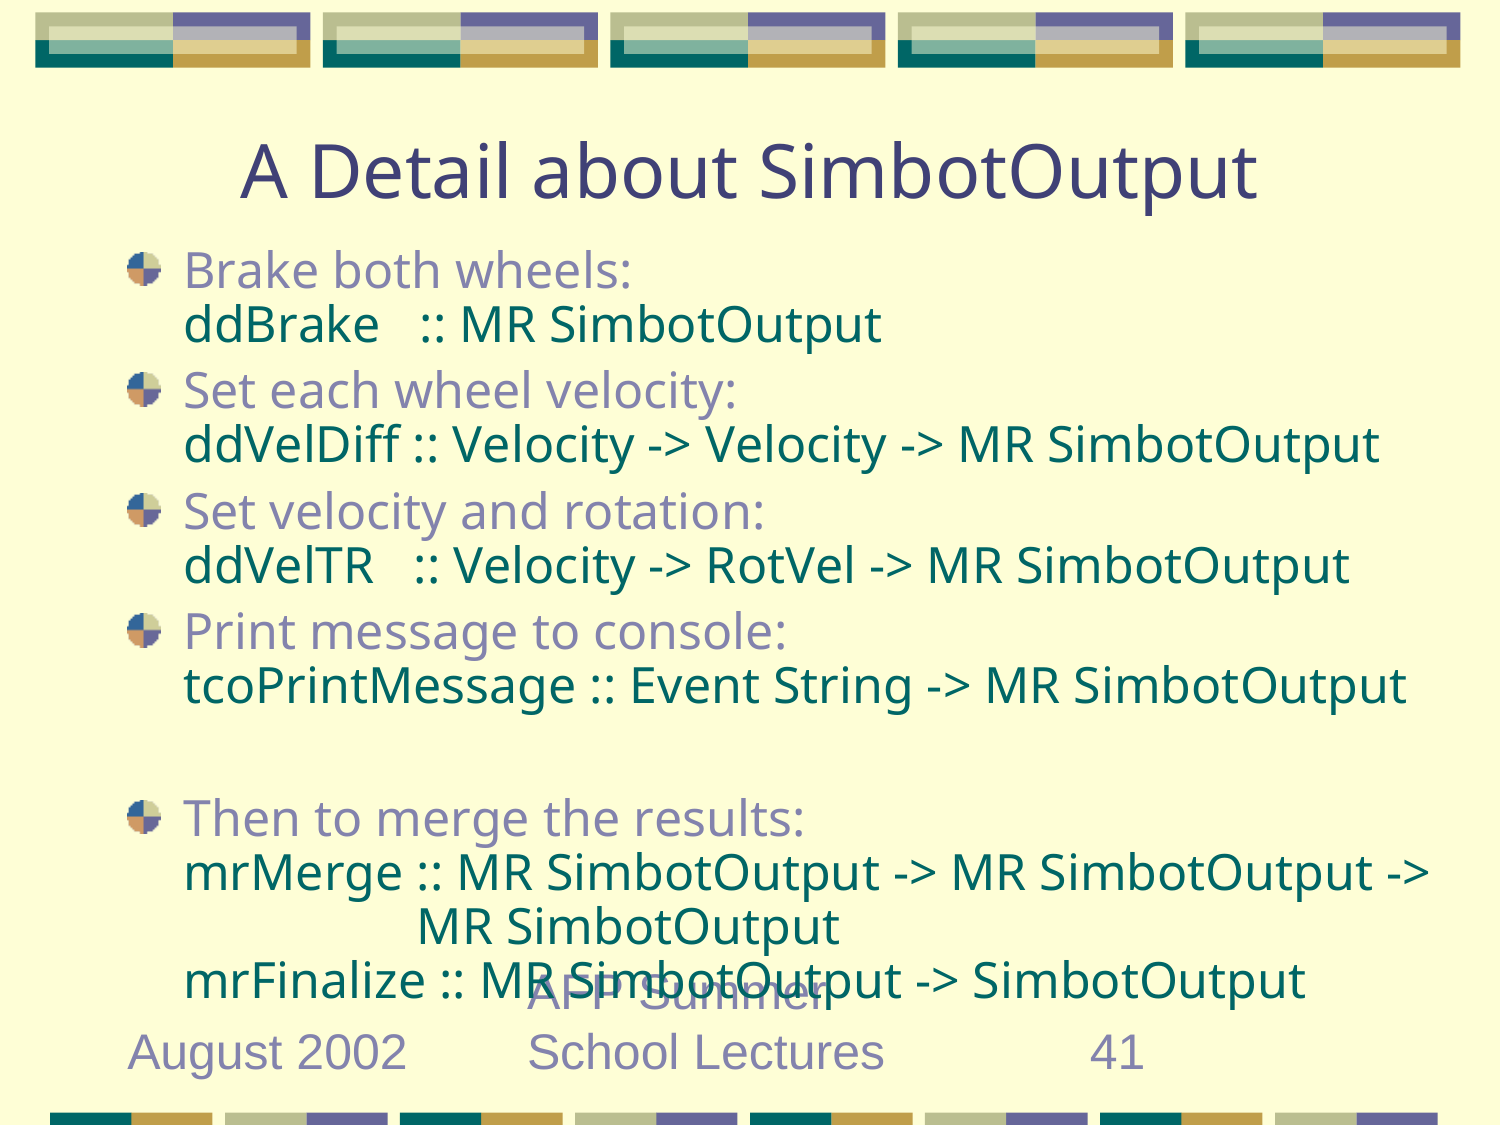

# A Detail about SimbotOutput
Brake both wheels:
ddBrake :: MR SimbotOutput
Set each wheel velocity:
ddVelDiff :: Velocity -> Velocity -> MR SimbotOutput
Set velocity and rotation:
ddVelTR :: Velocity -> RotVel -> MR SimbotOutput
Print message to console:
tcoPrintMessage :: Event String -> MR SimbotOutput
Then to merge the results:
mrMerge :: MR SimbotOutput -> MR SimbotOutput ->
 MR SimbotOutput
mrFinalize :: MR SimbotOutput -> SimbotOutput
August 2002
41